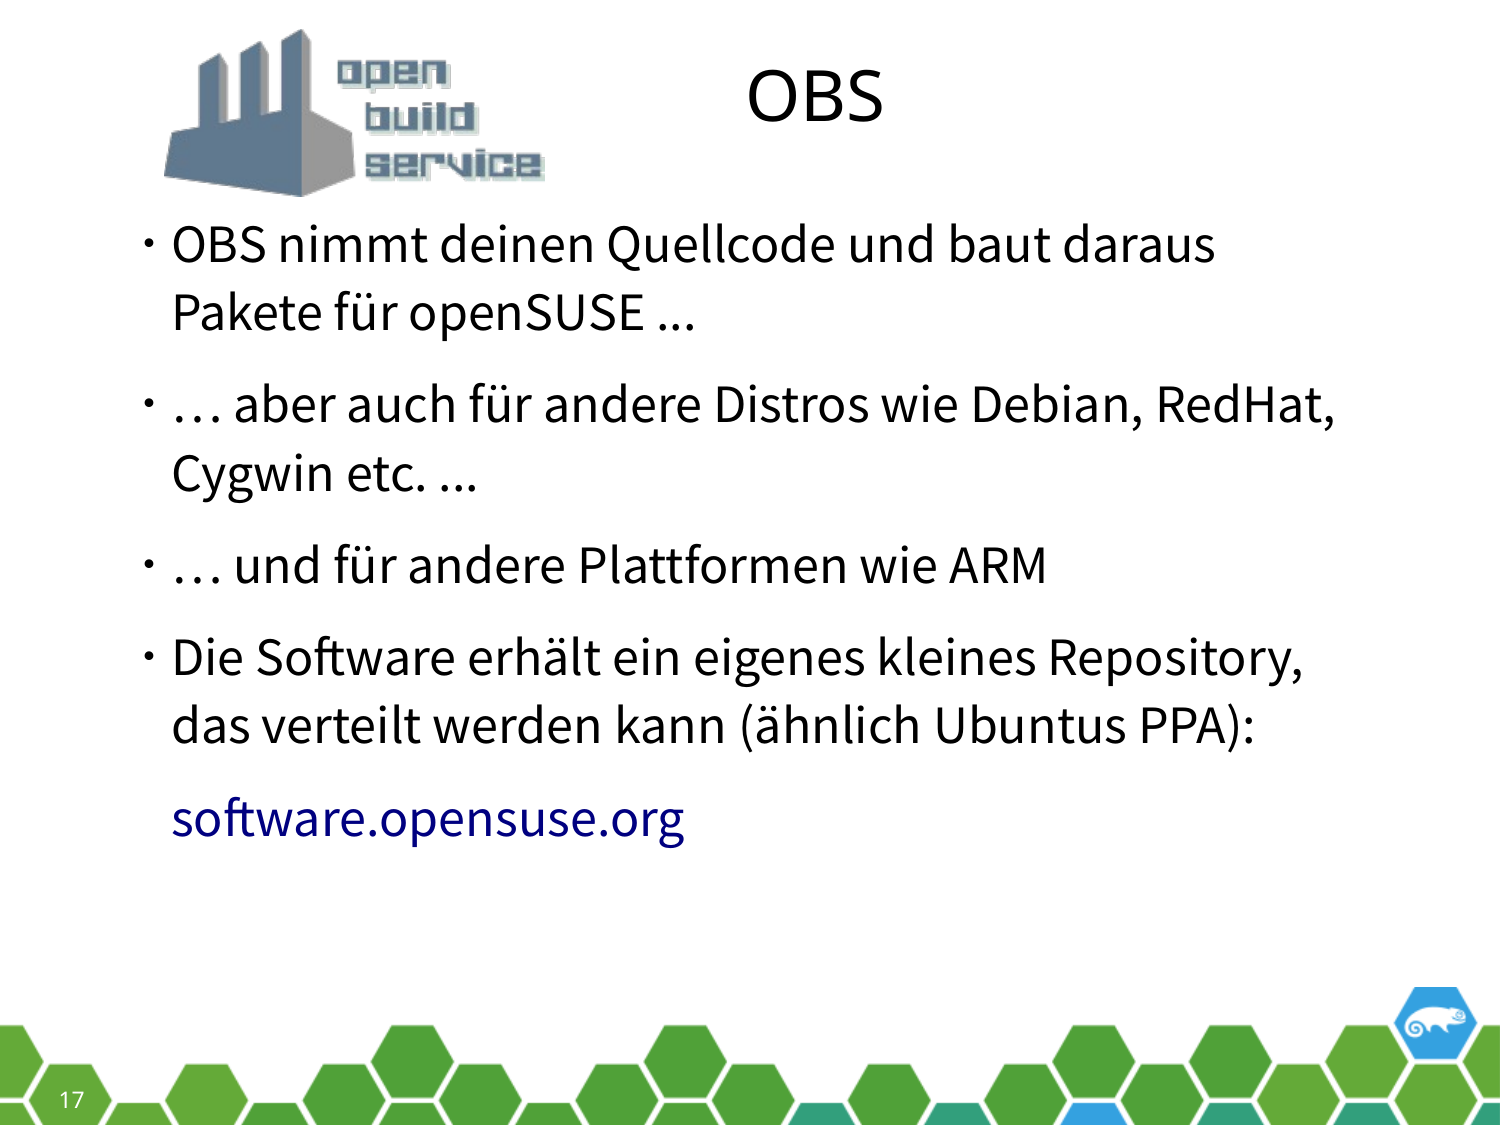

# OBS
OBS nimmt deinen Quellcode und baut daraus Pakete für openSUSE ...
… aber auch für andere Distros wie Debian, RedHat, Cygwin etc. ...
… und für andere Plattformen wie ARM
Die Software erhält ein eigenes kleines Repository, das verteilt werden kann (ähnlich Ubuntus PPA):
software.opensuse.org